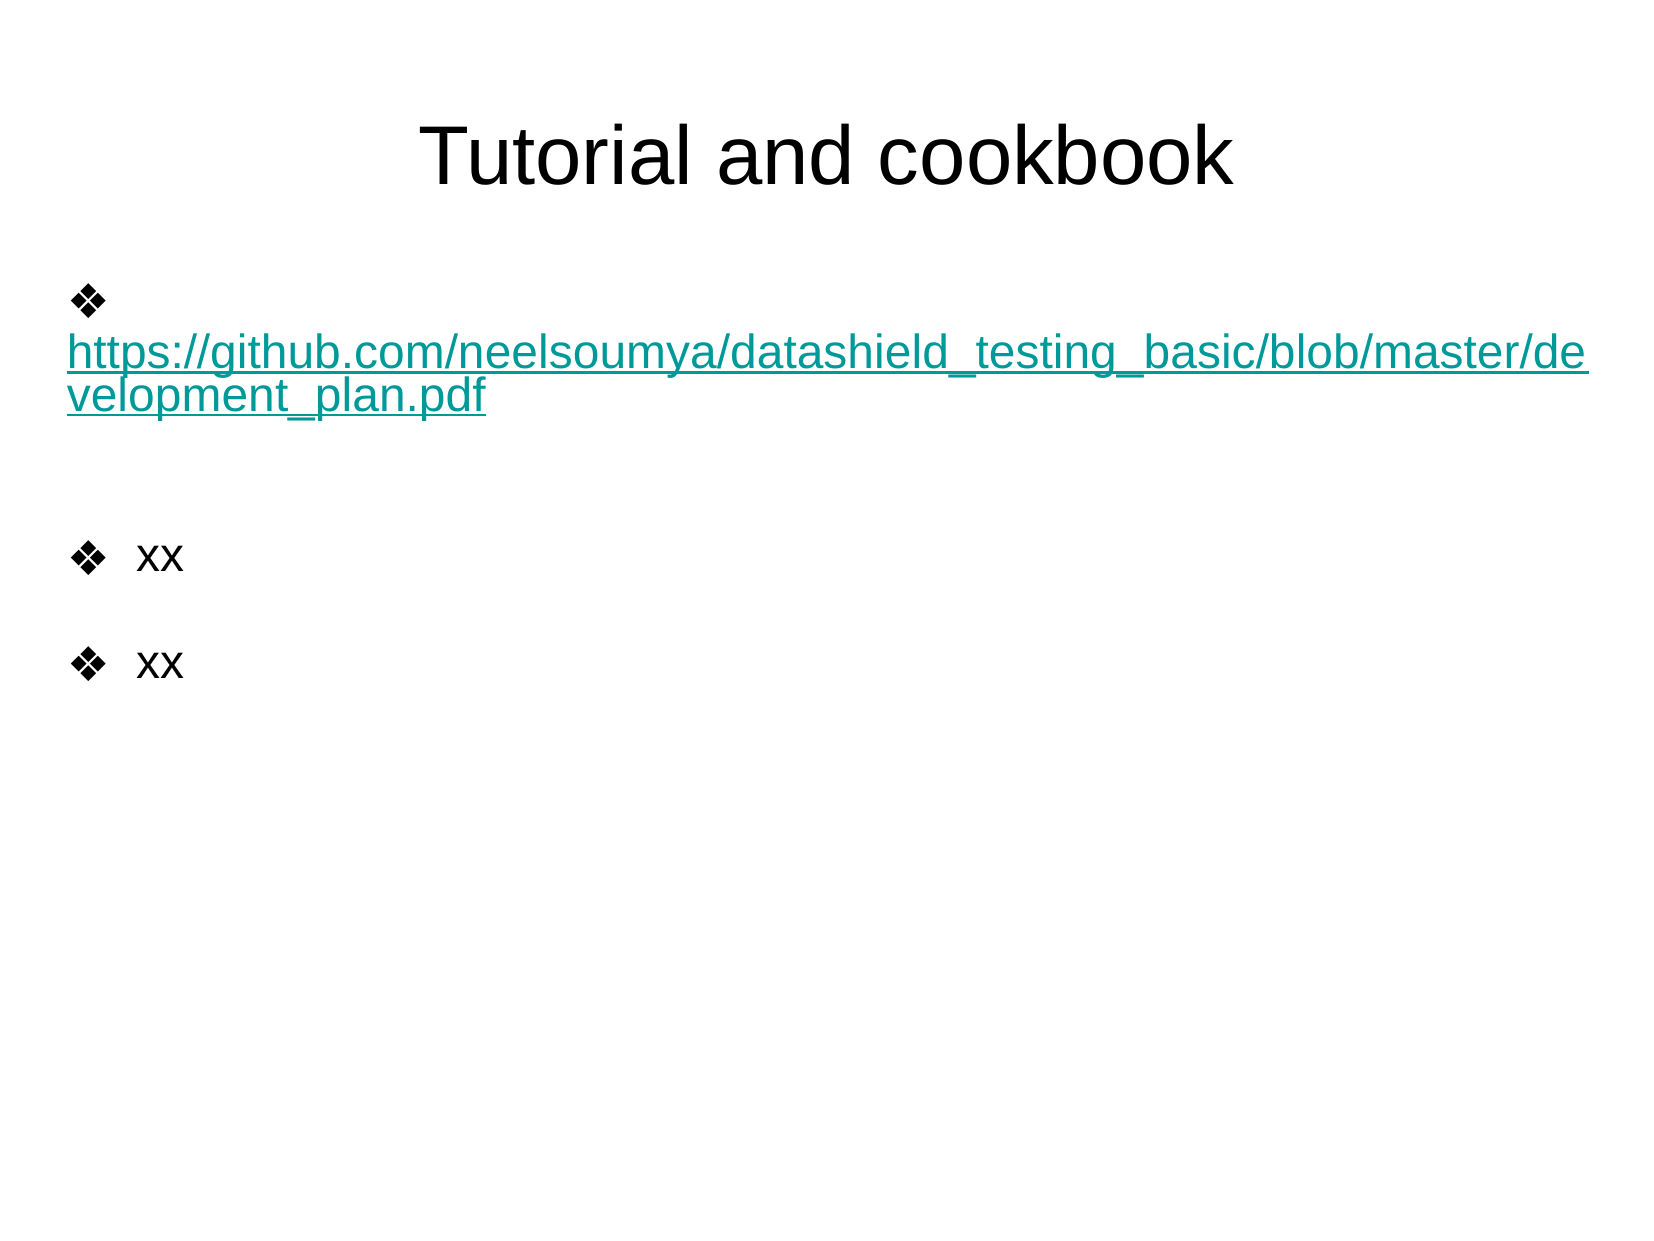

# Tutorial and cookbook
 https://github.com/neelsoumya/datashield_testing_basic/blob/master/development_plan.pdf
 xx
 xx